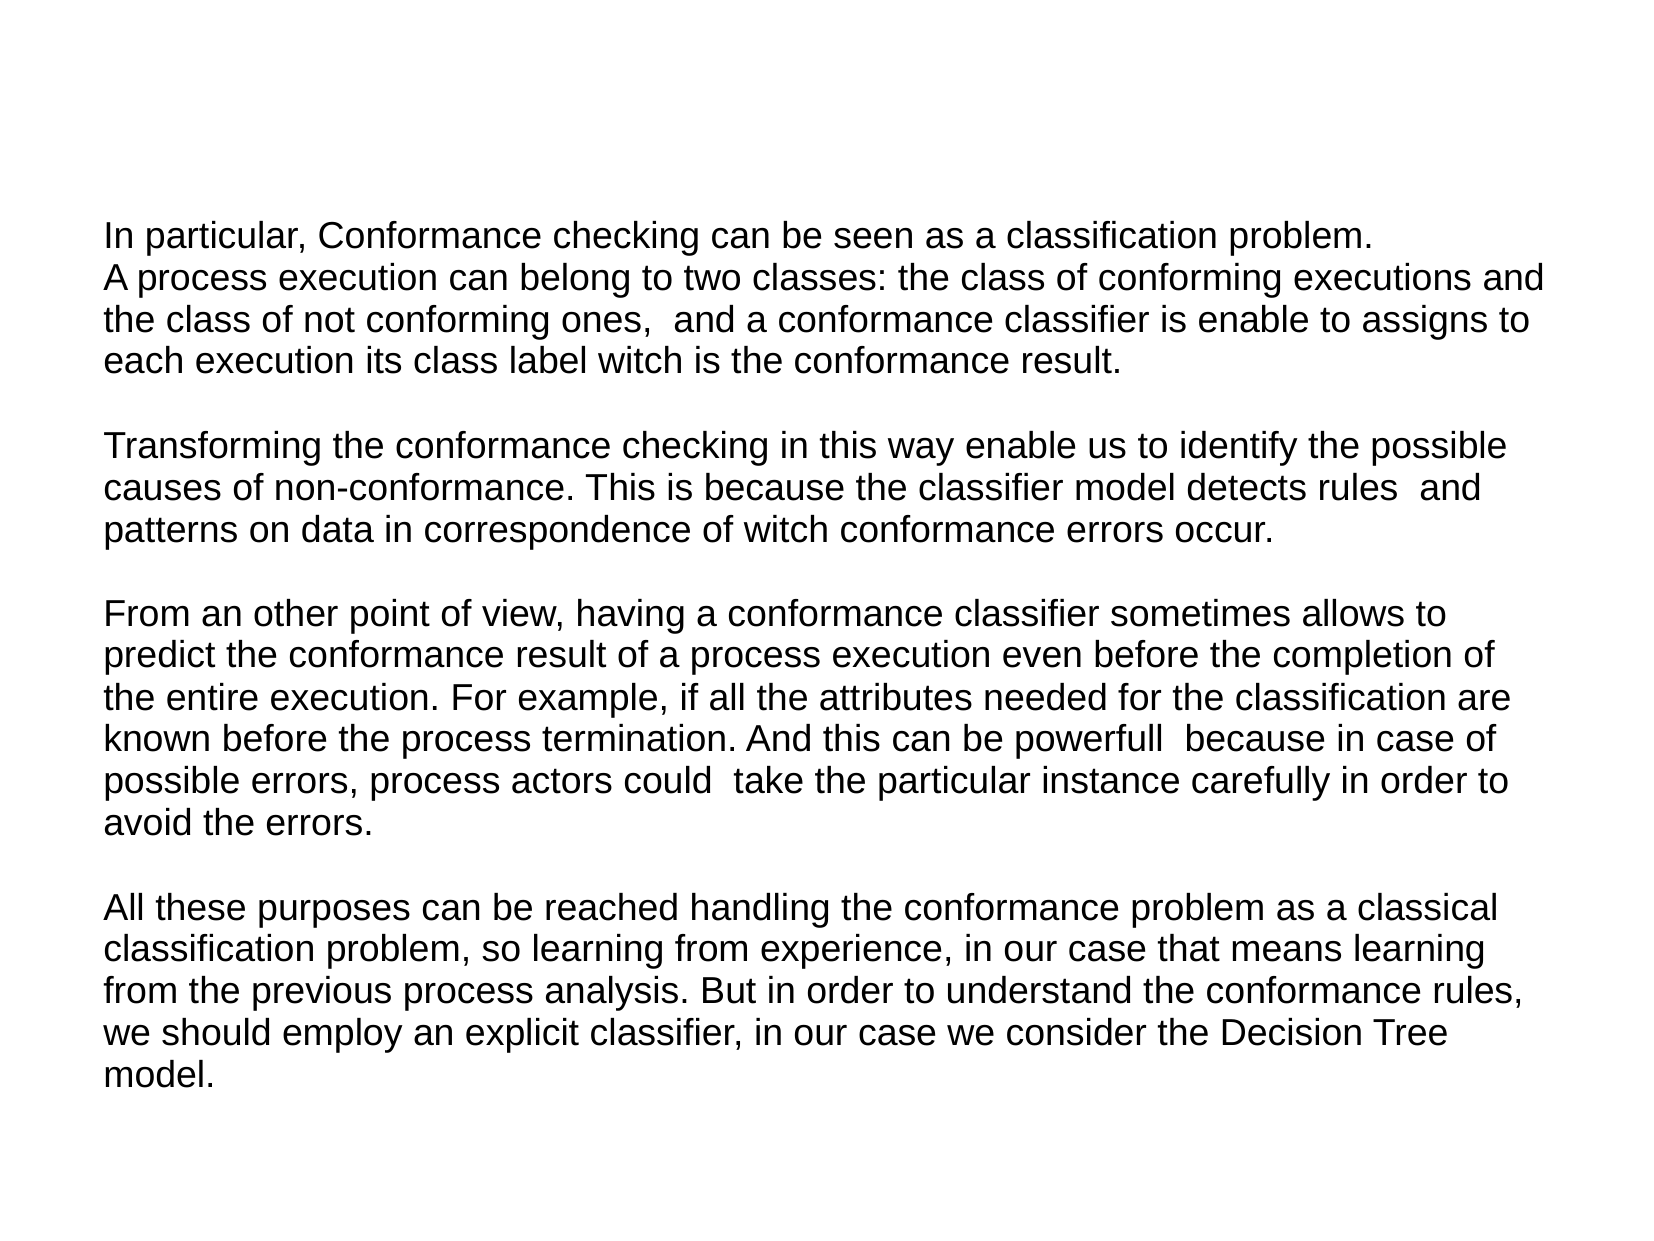

In particular, Conformance checking can be seen as a classification problem.
A process execution can belong to two classes: the class of conforming executions and the class of not conforming ones, and a conformance classifier is enable to assigns to each execution its class label witch is the conformance result.
Transforming the conformance checking in this way enable us to identify the possible causes of non-conformance. This is because the classifier model detects rules and patterns on data in correspondence of witch conformance errors occur.
From an other point of view, having a conformance classifier sometimes allows to predict the conformance result of a process execution even before the completion of the entire execution. For example, if all the attributes needed for the classification are known before the process termination. And this can be powerfull because in case of possible errors, process actors could take the particular instance carefully in order to avoid the errors.
All these purposes can be reached handling the conformance problem as a classical classification problem, so learning from experience, in our case that means learning from the previous process analysis. But in order to understand the conformance rules, we should employ an explicit classifier, in our case we consider the Decision Tree model.